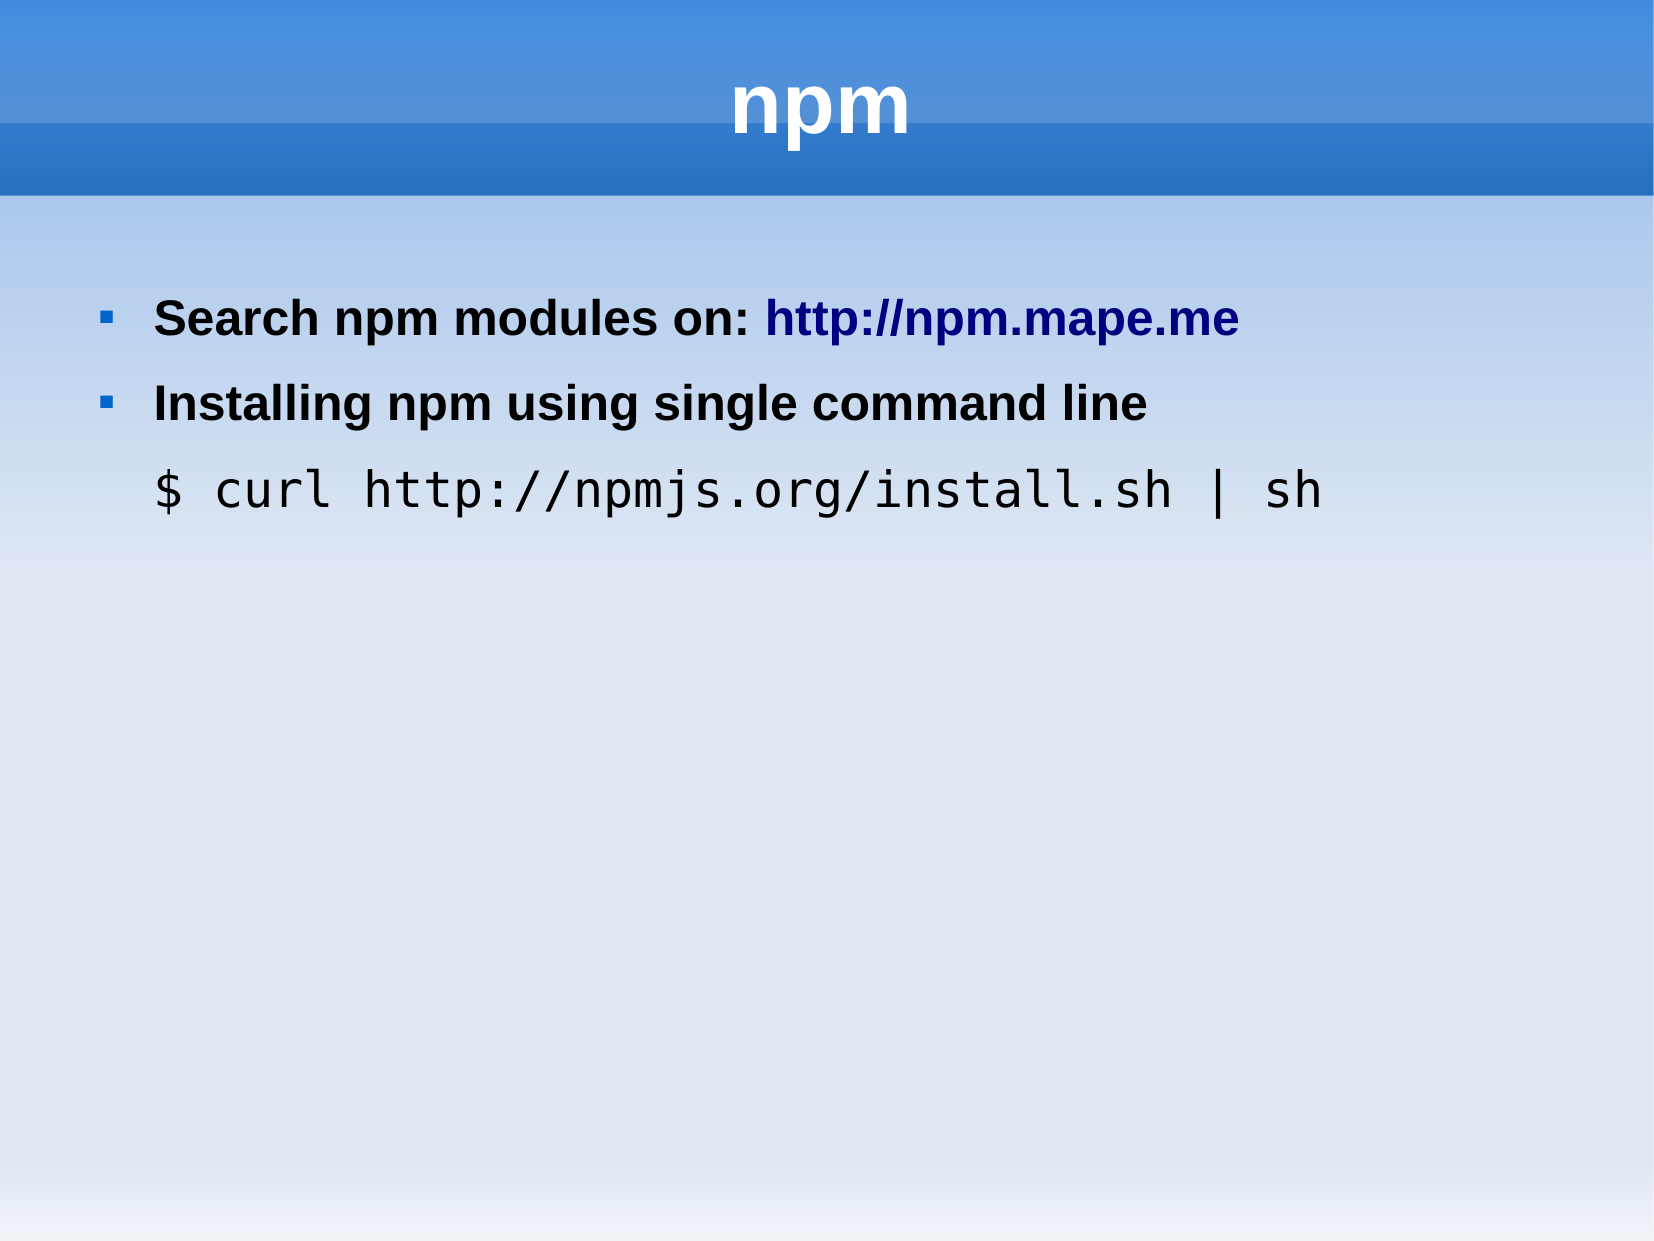

# npm
Search npm modules on: http://npm.mape.me
Installing npm using single command line
$ curl http://npmjs.org/install.sh | sh